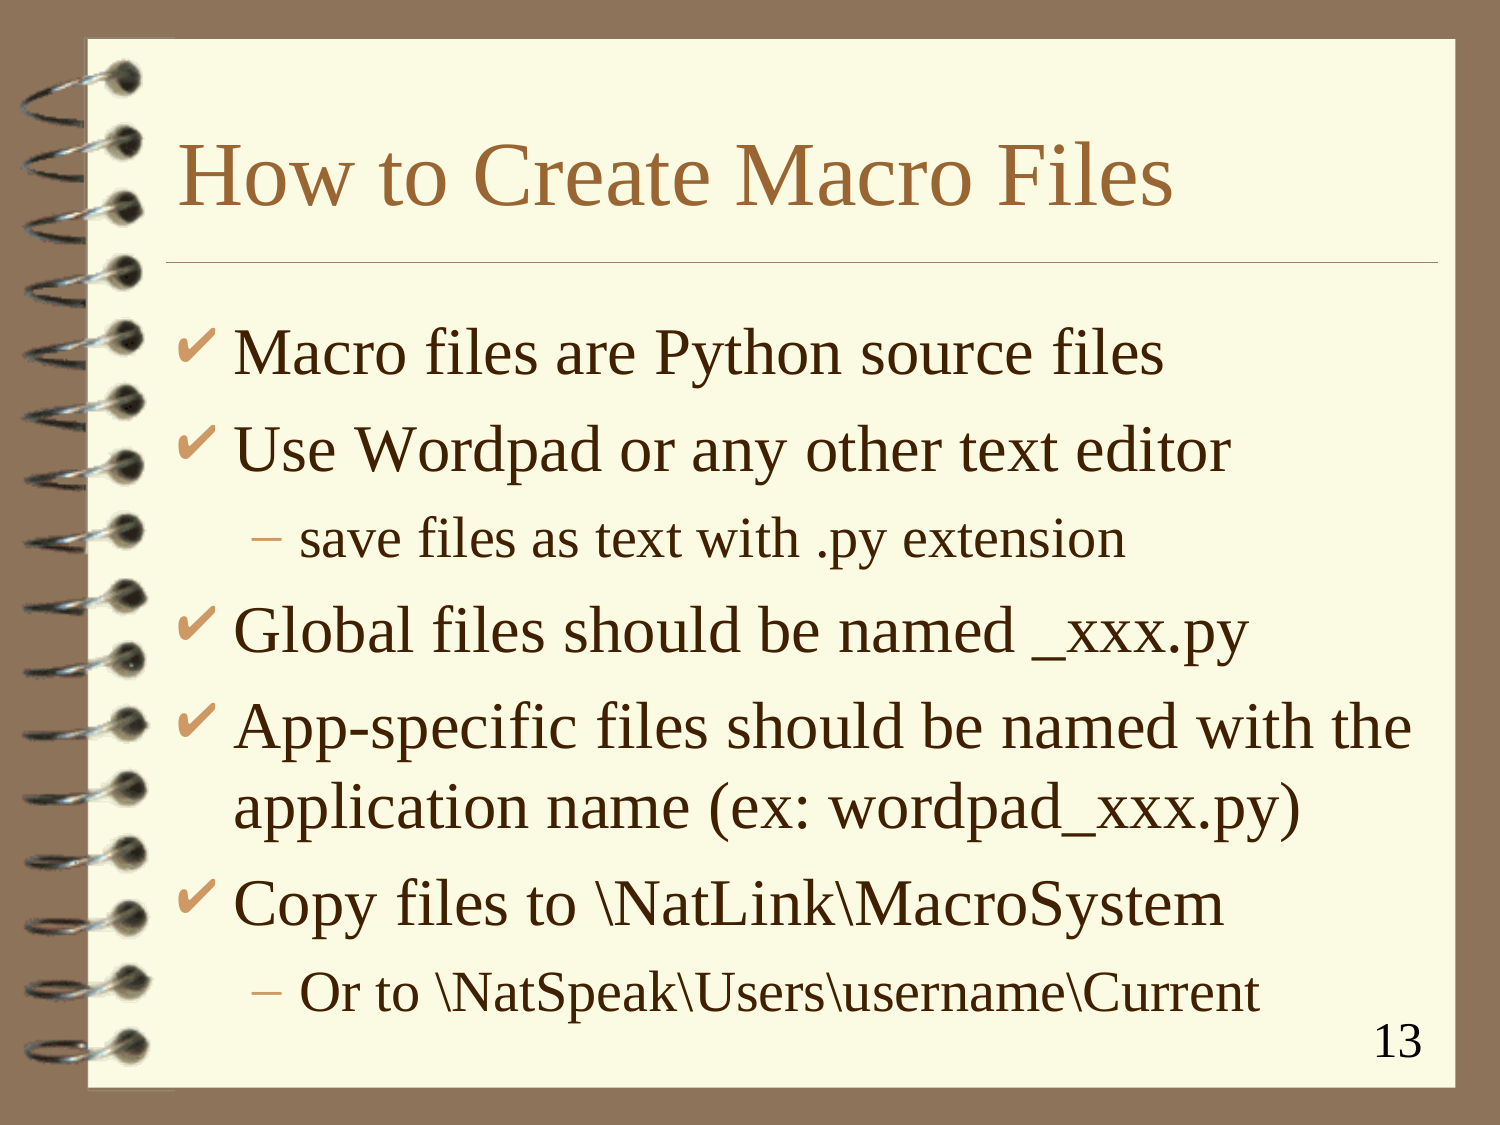

# How to Create Macro Files
Macro files are Python source files
Use Wordpad or any other text editor
save files as text with .py extension
Global files should be named _xxx.py
App-specific files should be named with the application name (ex: wordpad_xxx.py)
Copy files to \NatLink\MacroSystem
Or to \NatSpeak\Users\username\Current
13